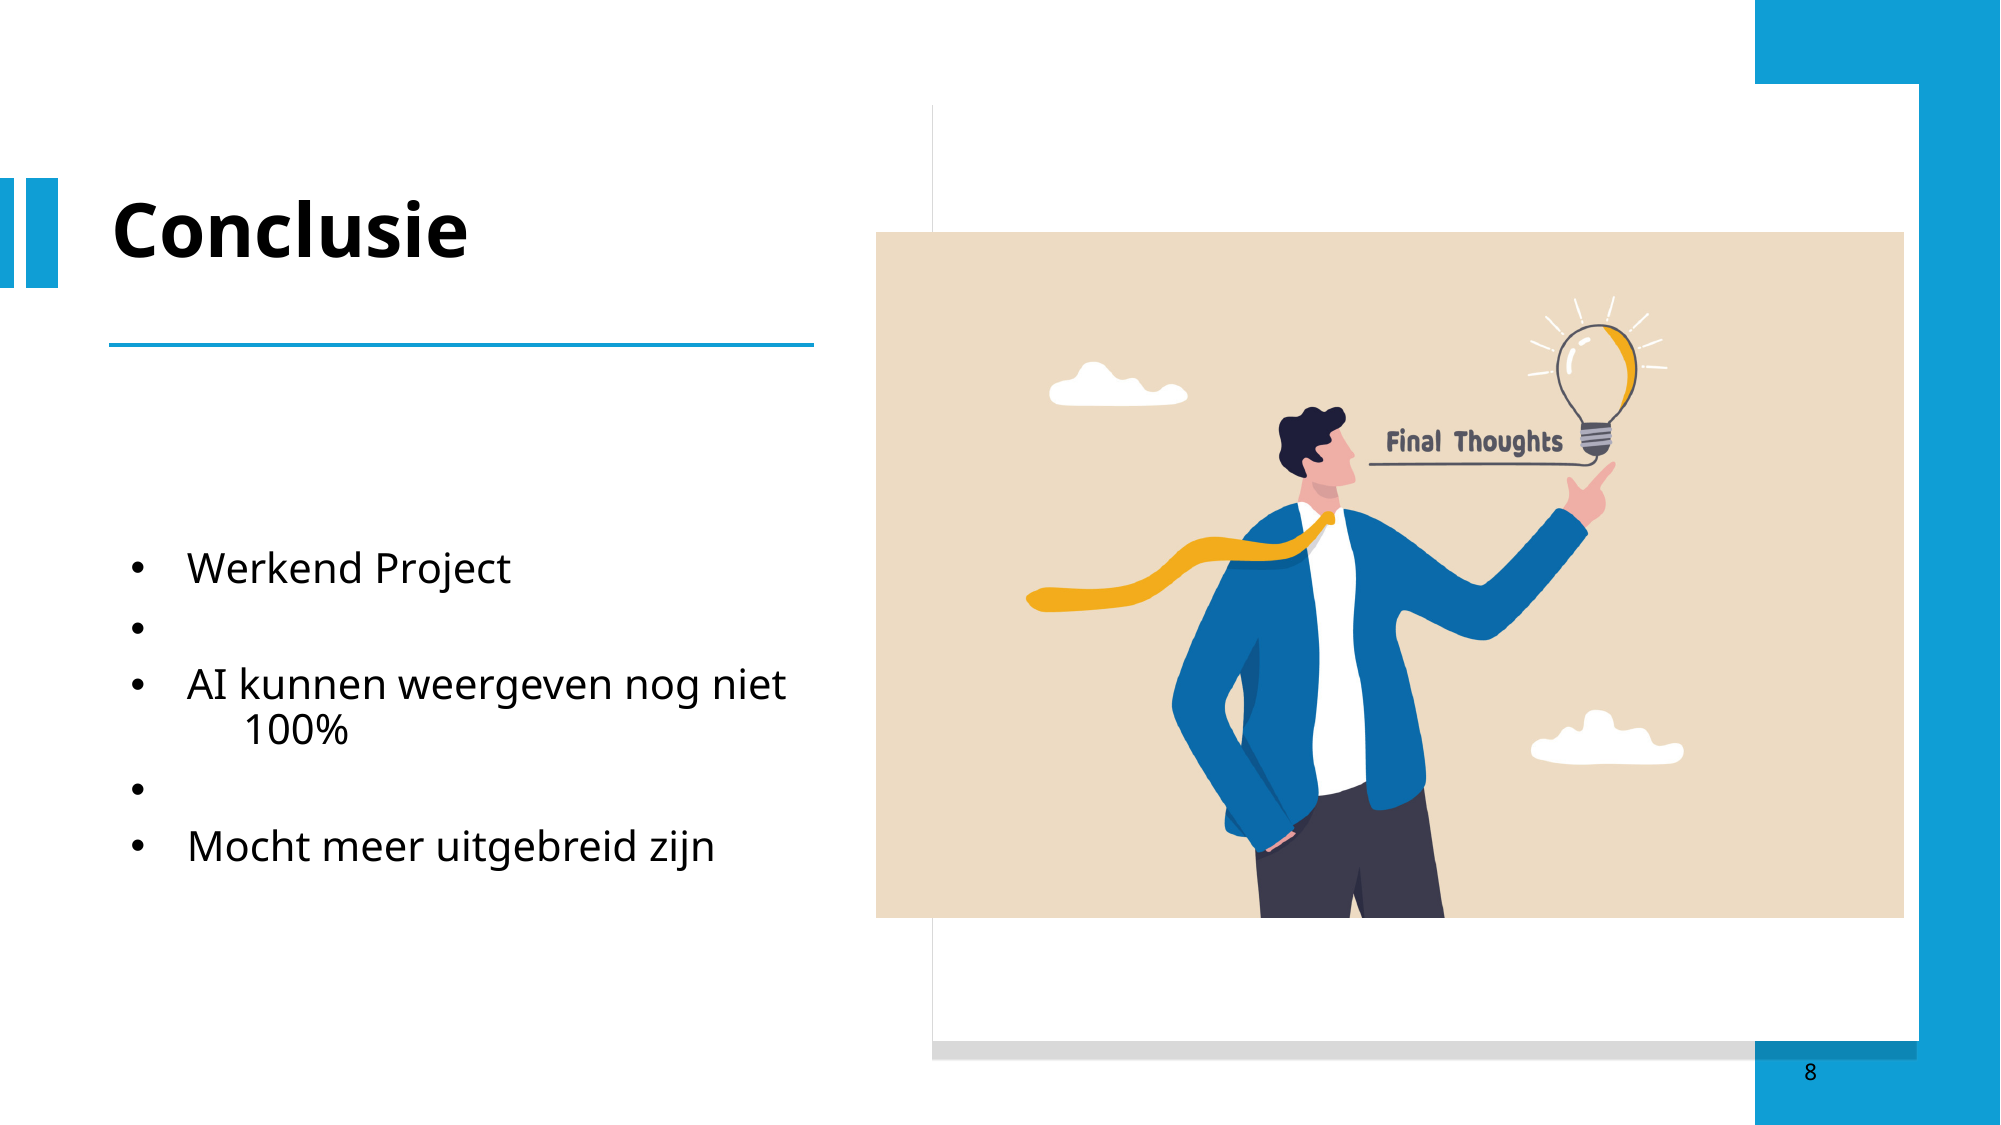

# Conclusie
Werkend Project
AI kunnen weergeven nog niet 100%
Mocht meer uitgebreid zijn